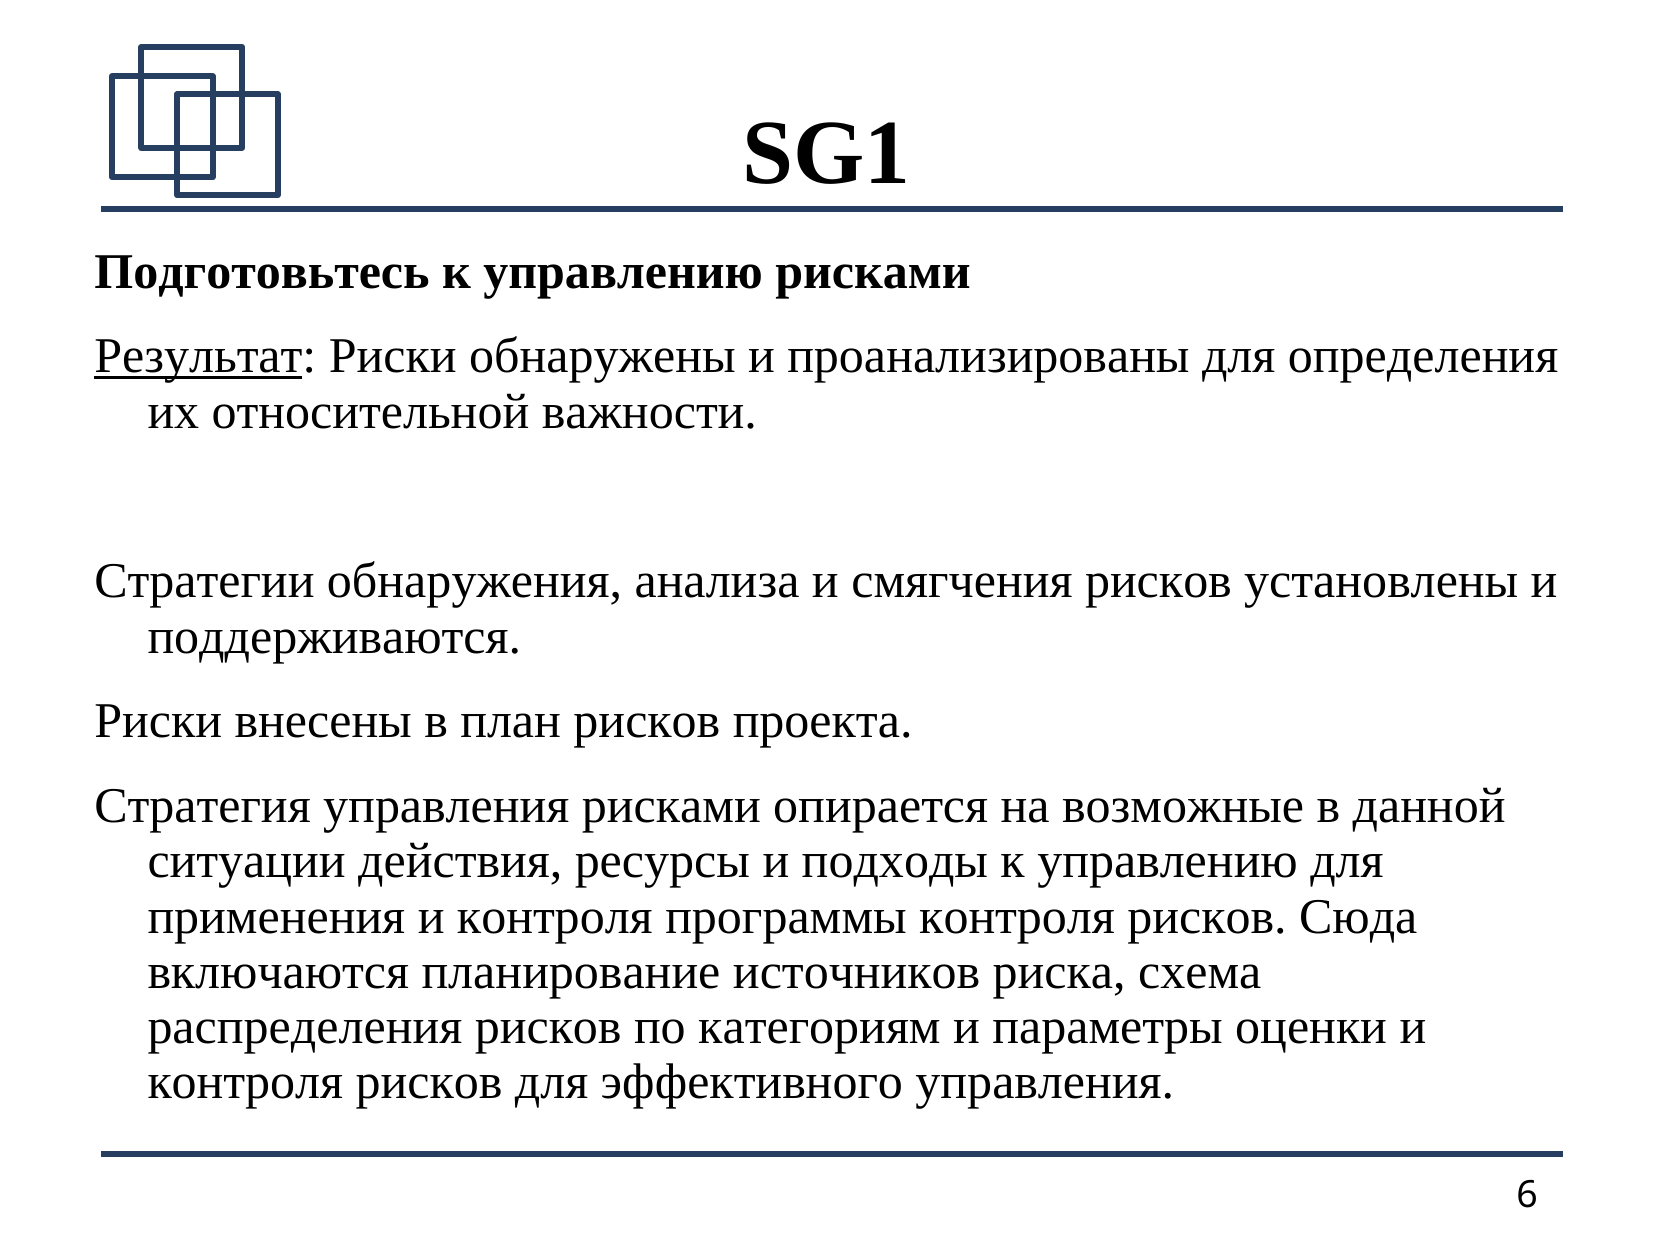

# SG1
Подготовьтесь к управлению рисками
Результат: Риски обнаружены и проанализированы для определения их относительной важности.
Стратегии обнаружения, анализа и смягчения рисков установлены и поддерживаются.
Риски внесены в план рисков проекта.
Стратегия управления рисками опирается на возможные в данной ситуации действия, ресурсы и подходы к управлению для применения и контроля программы контроля рисков. Сюда включаются планирование источников риска, схема распределения рисков по категориям и параметры оценки и контроля рисков для эффективного управления.